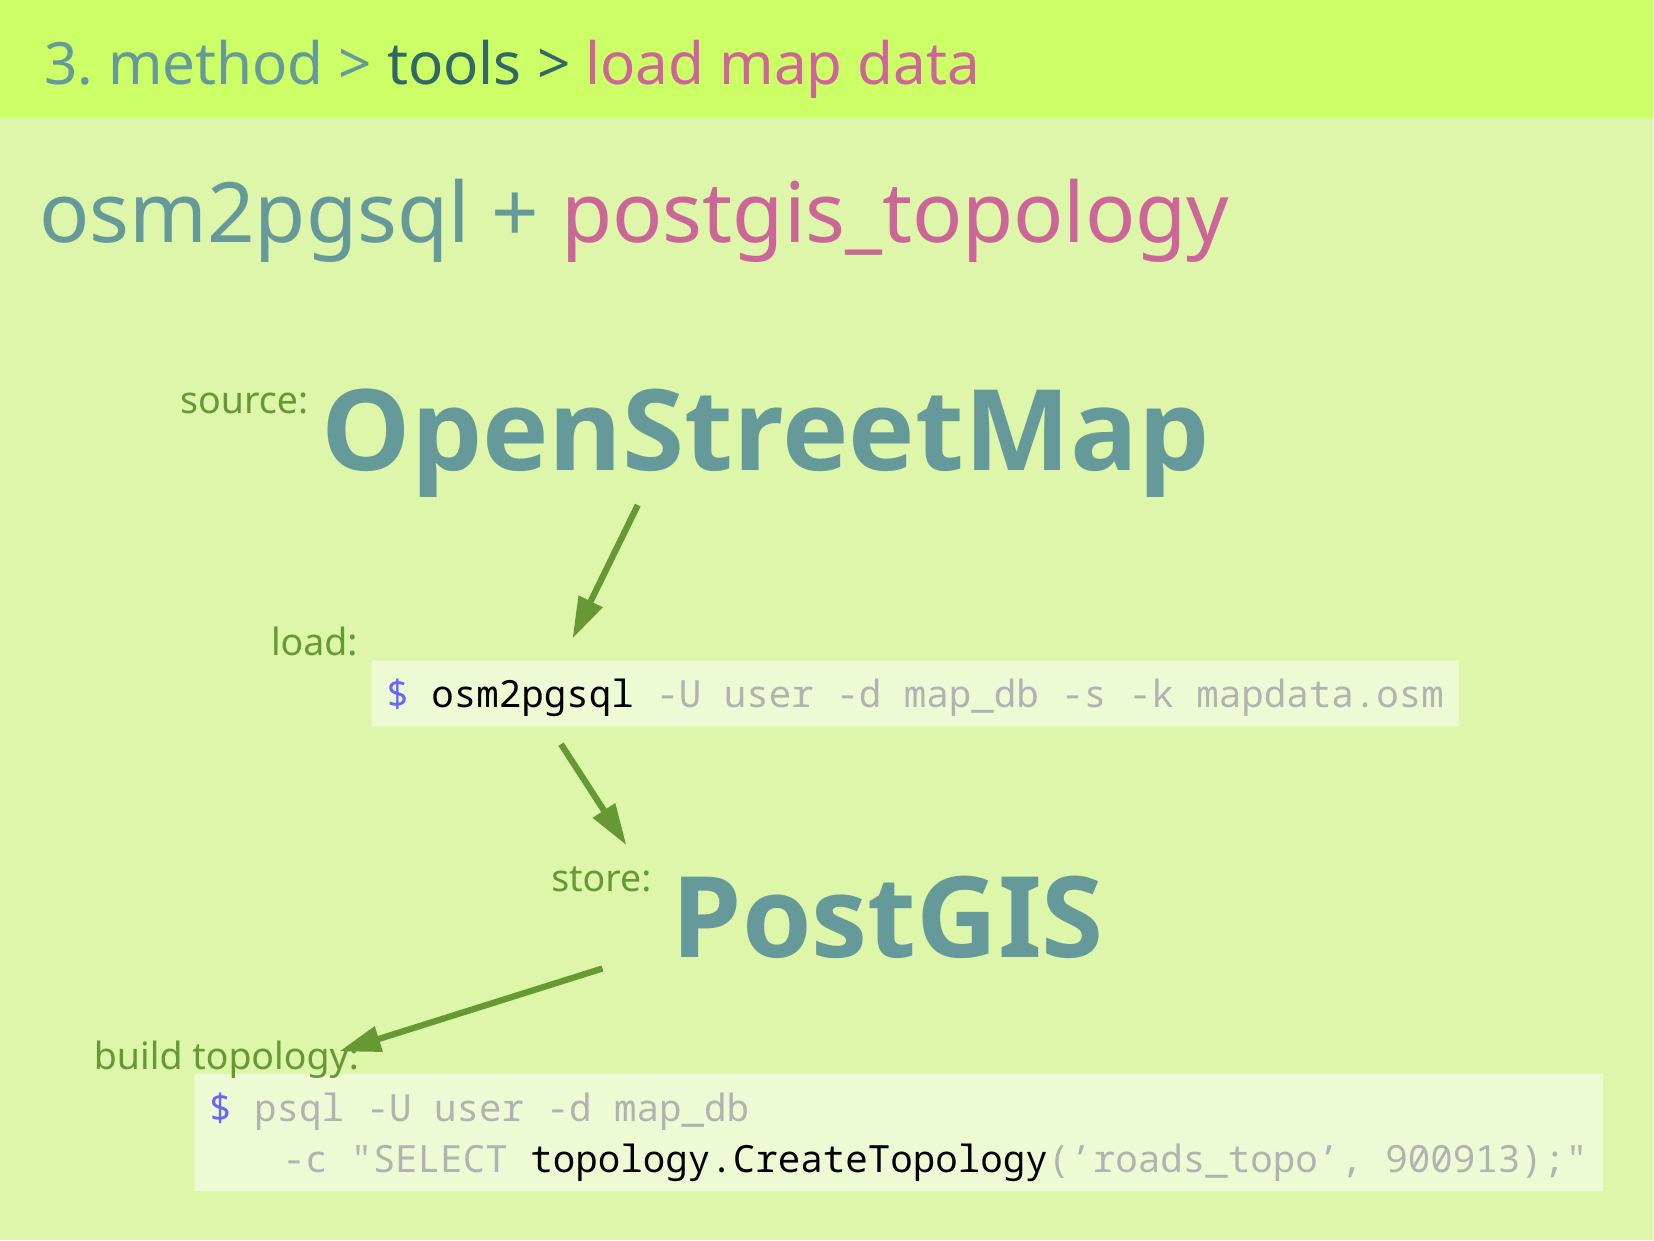

3. method > tools > load map data
osm2pgsql + postgis_topology
OpenStreetMap
source:
load:
$ osm2pgsql -U user -d map_db -s -k mapdata.osm
PostGIS
store:
build topology:
$ psql -U user -d map_db
	-c "SELECT topology.CreateTopology(’roads_topo’, 900913);"